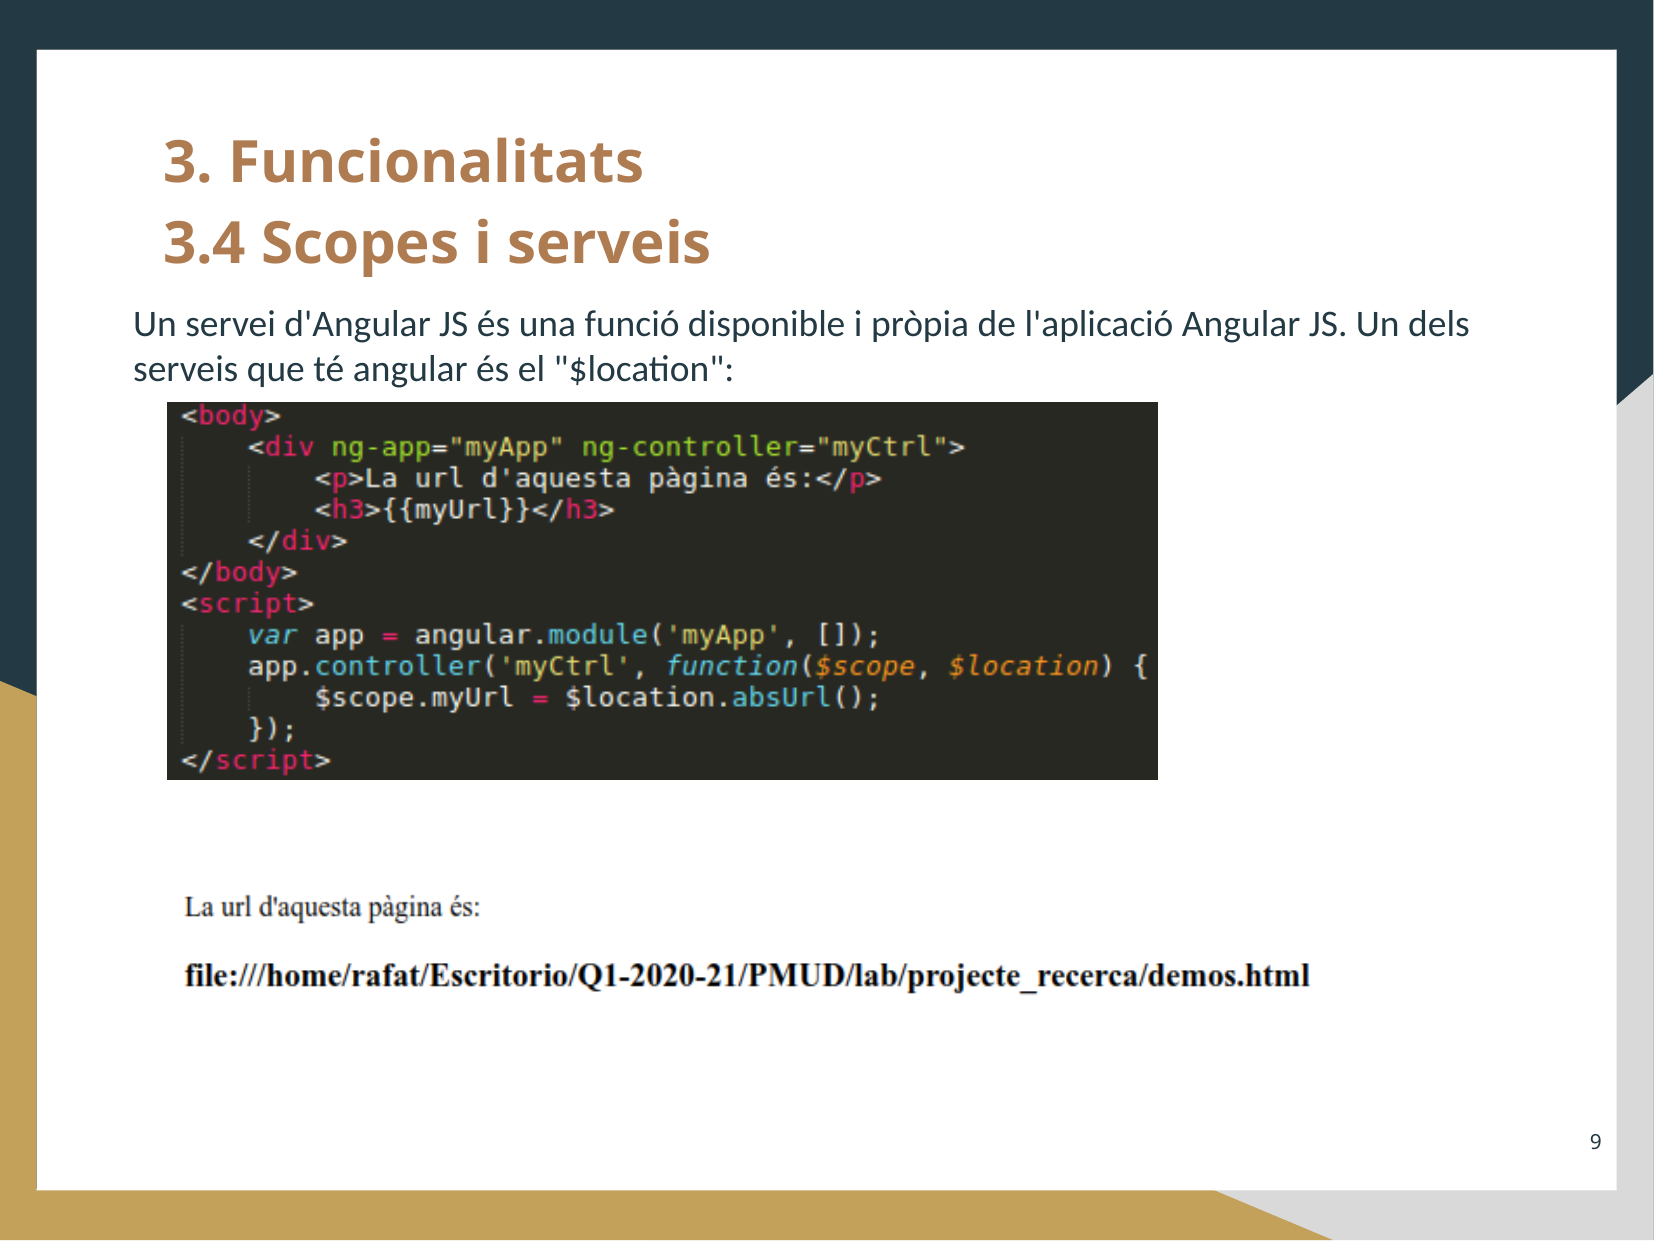

# 3. Funcionalitats 3.4 Scopes i serveis
Un servei d'Angular JS és una funció disponible i pròpia de l'aplicació Angular JS. Un dels serveis que té angular és el "$location":